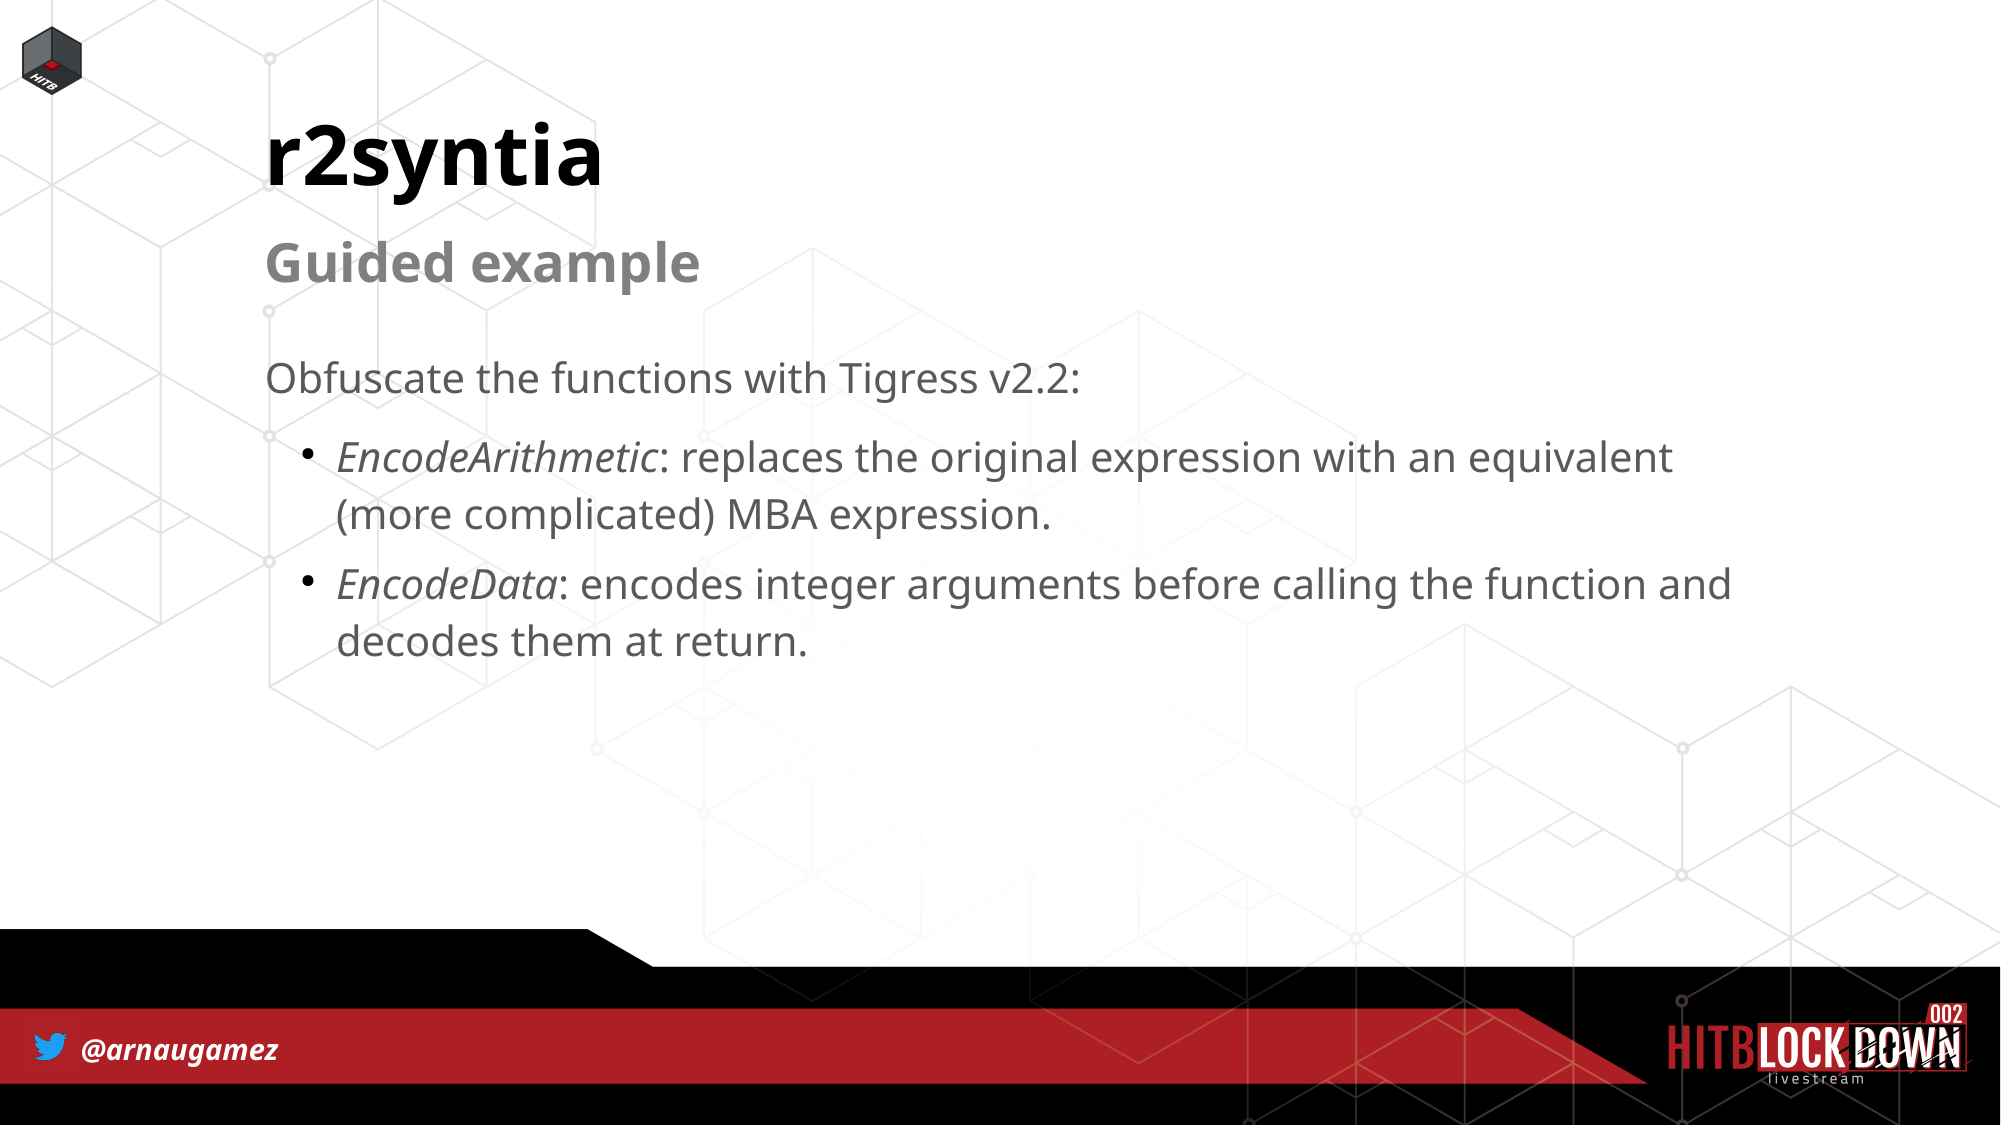

# r2syntia
Guided example
Obfuscate the functions with Tigress v2.2:
EncodeArithmetic: replaces the original expression with an equivalent (more complicated) MBA expression.
EncodeData: encodes integer arguments before calling the function and decodes them at return.